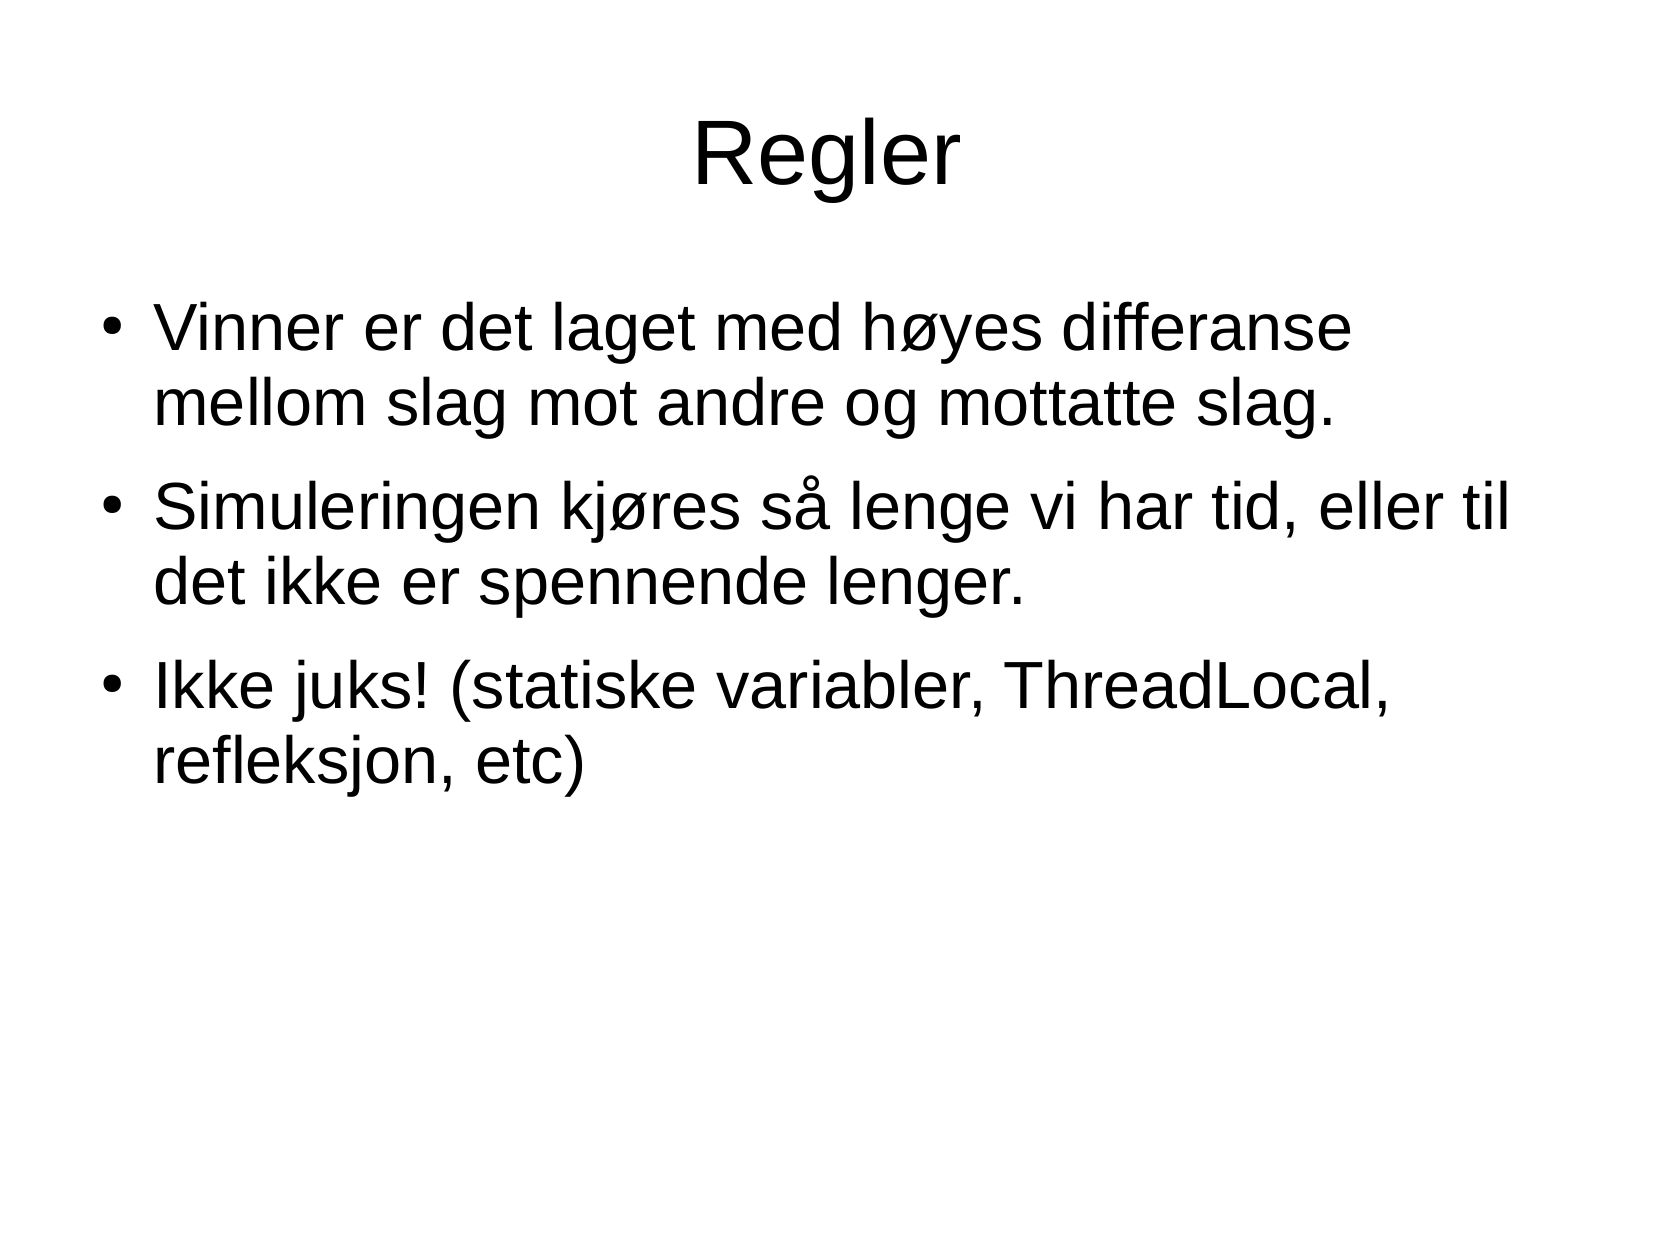

# Regler
Vinner er det laget med høyes differanse mellom slag mot andre og mottatte slag.
Simuleringen kjøres så lenge vi har tid, eller til det ikke er spennende lenger.
Ikke juks! (statiske variabler, ThreadLocal, refleksjon, etc)